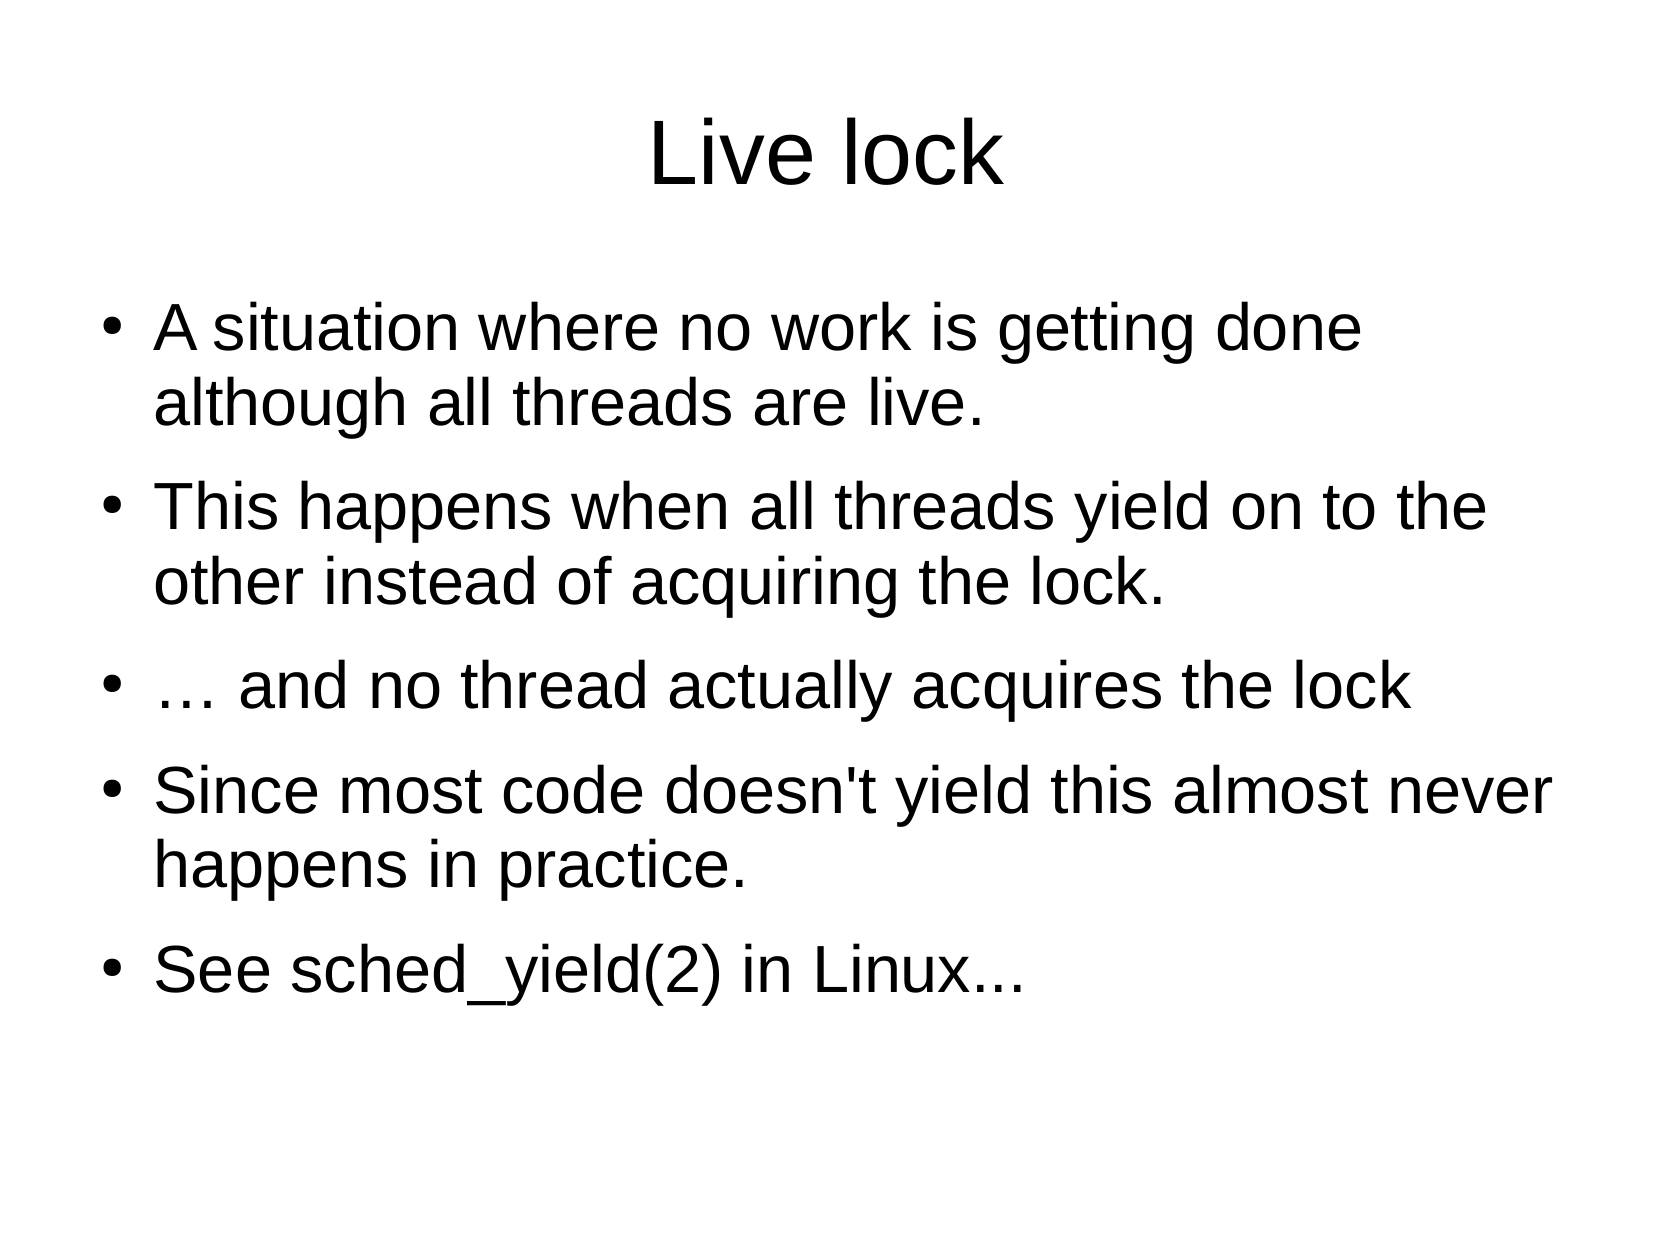

# Live lock
A situation where no work is getting done although all threads are live.
This happens when all threads yield on to the other instead of acquiring the lock.
… and no thread actually acquires the lock
Since most code doesn't yield this almost never happens in practice.
See sched_yield(2) in Linux...